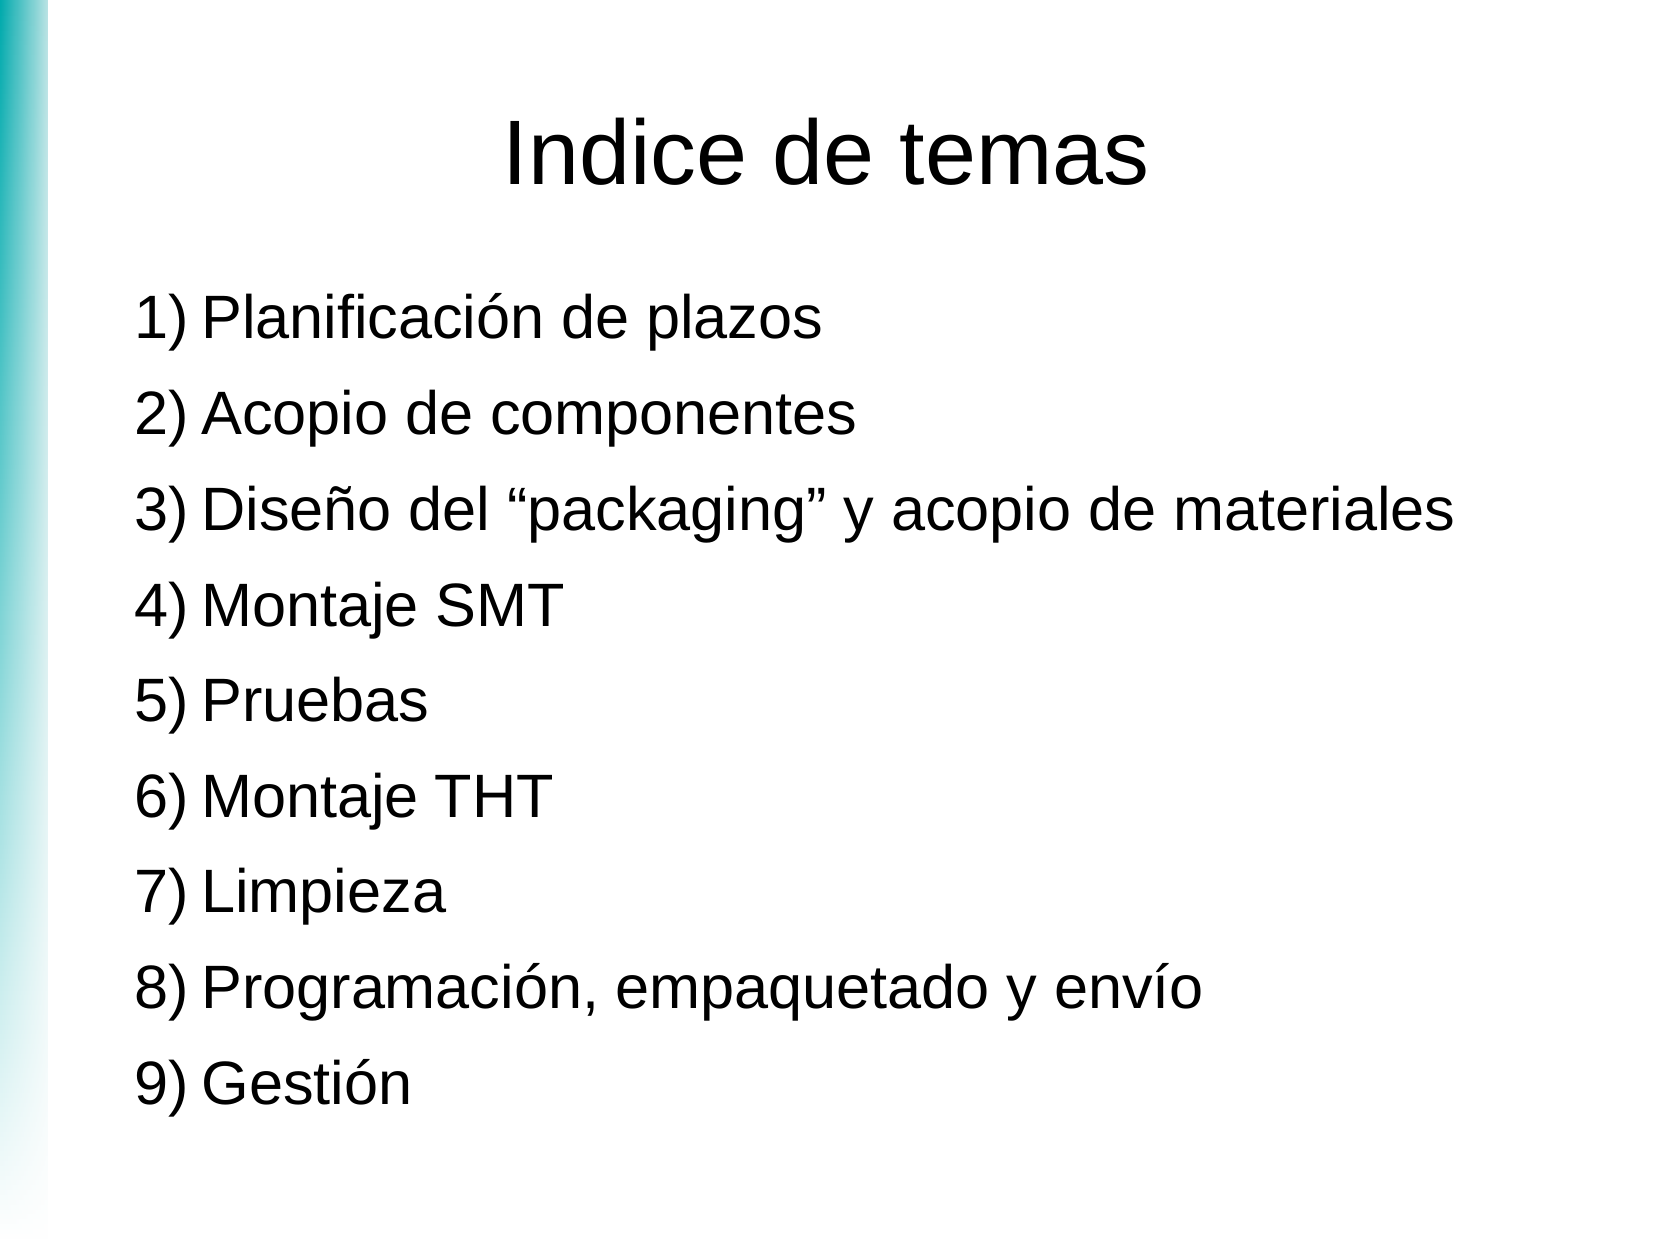

# Indice de temas
 Planificación de plazos
 Acopio de componentes
 Diseño del “packaging” y acopio de materiales
 Montaje SMT
 Pruebas
 Montaje THT
 Limpieza
 Programación, empaquetado y envío
 Gestión